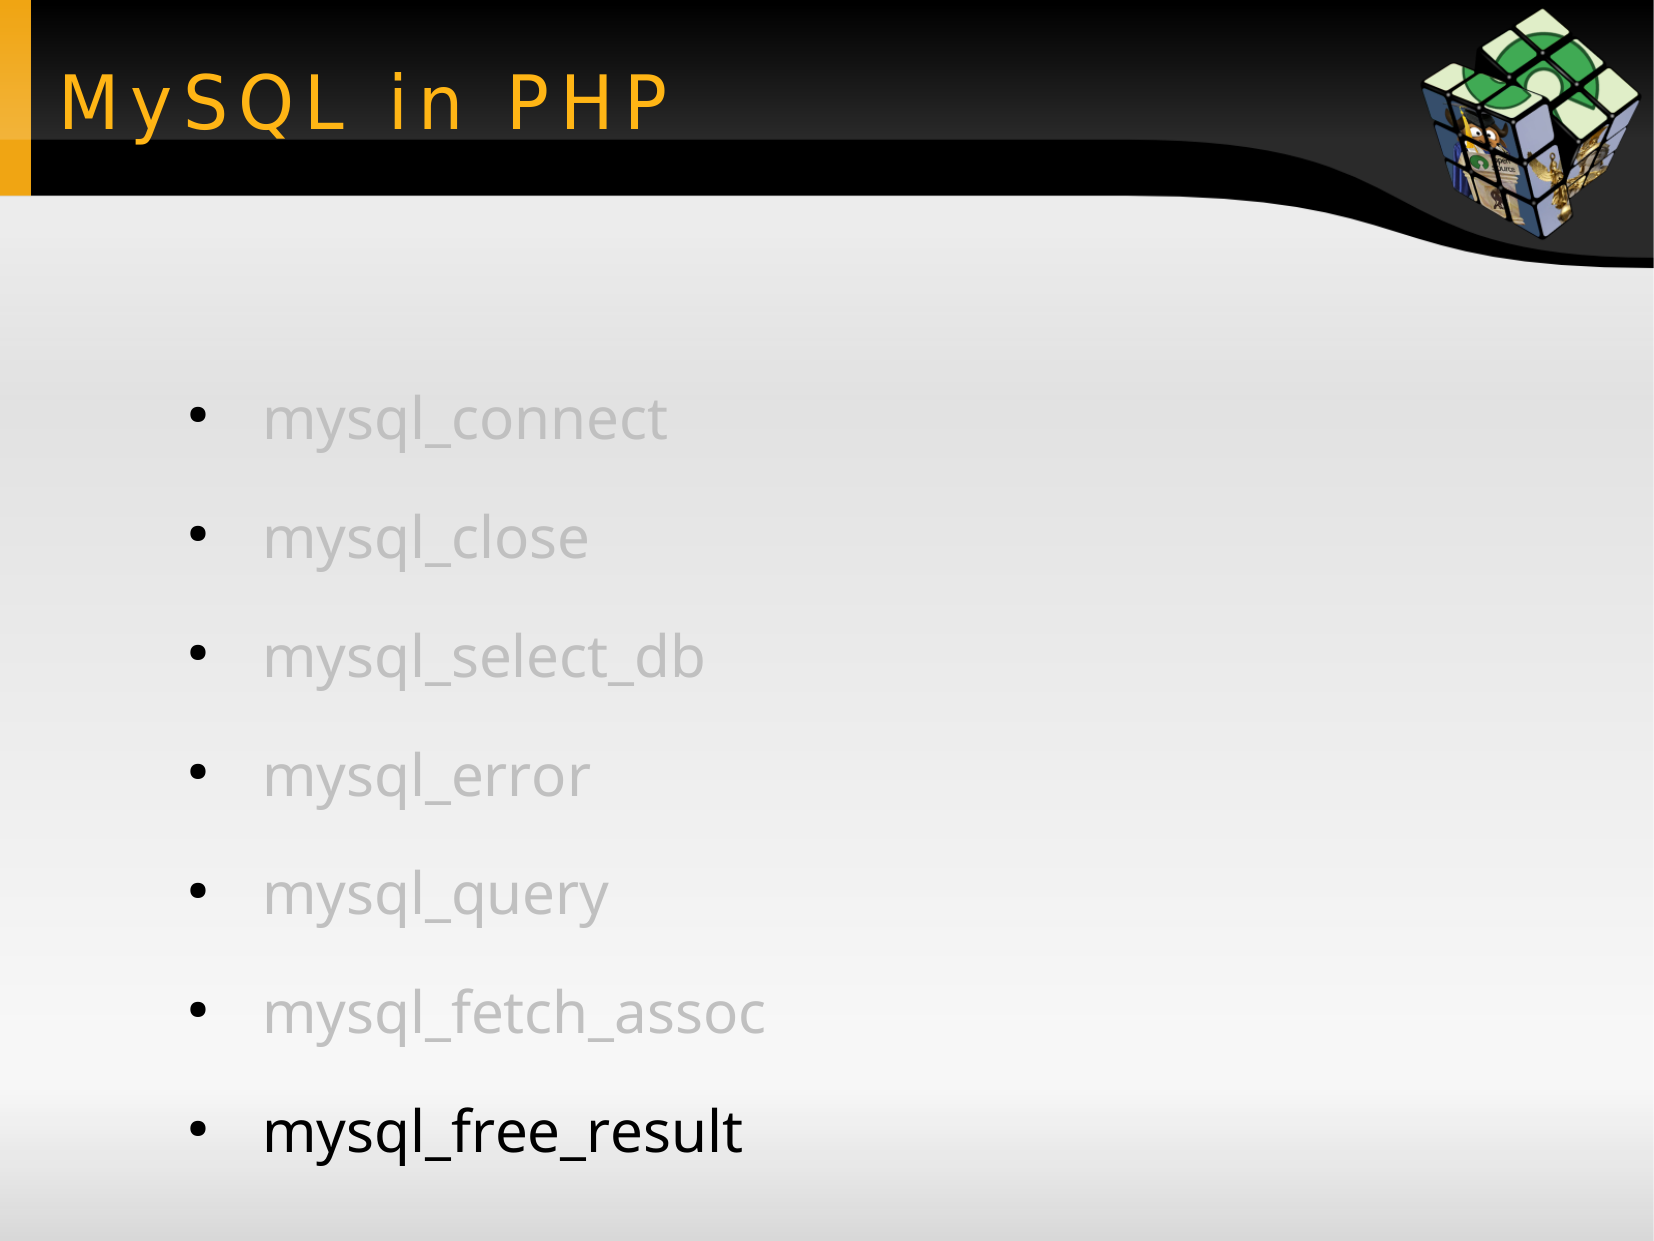

# MySQL in PHP
mysql_connect
mysql_close
mysql_select_db
mysql_error
mysql_query
mysql_fetch_assoc
mysql_free_result